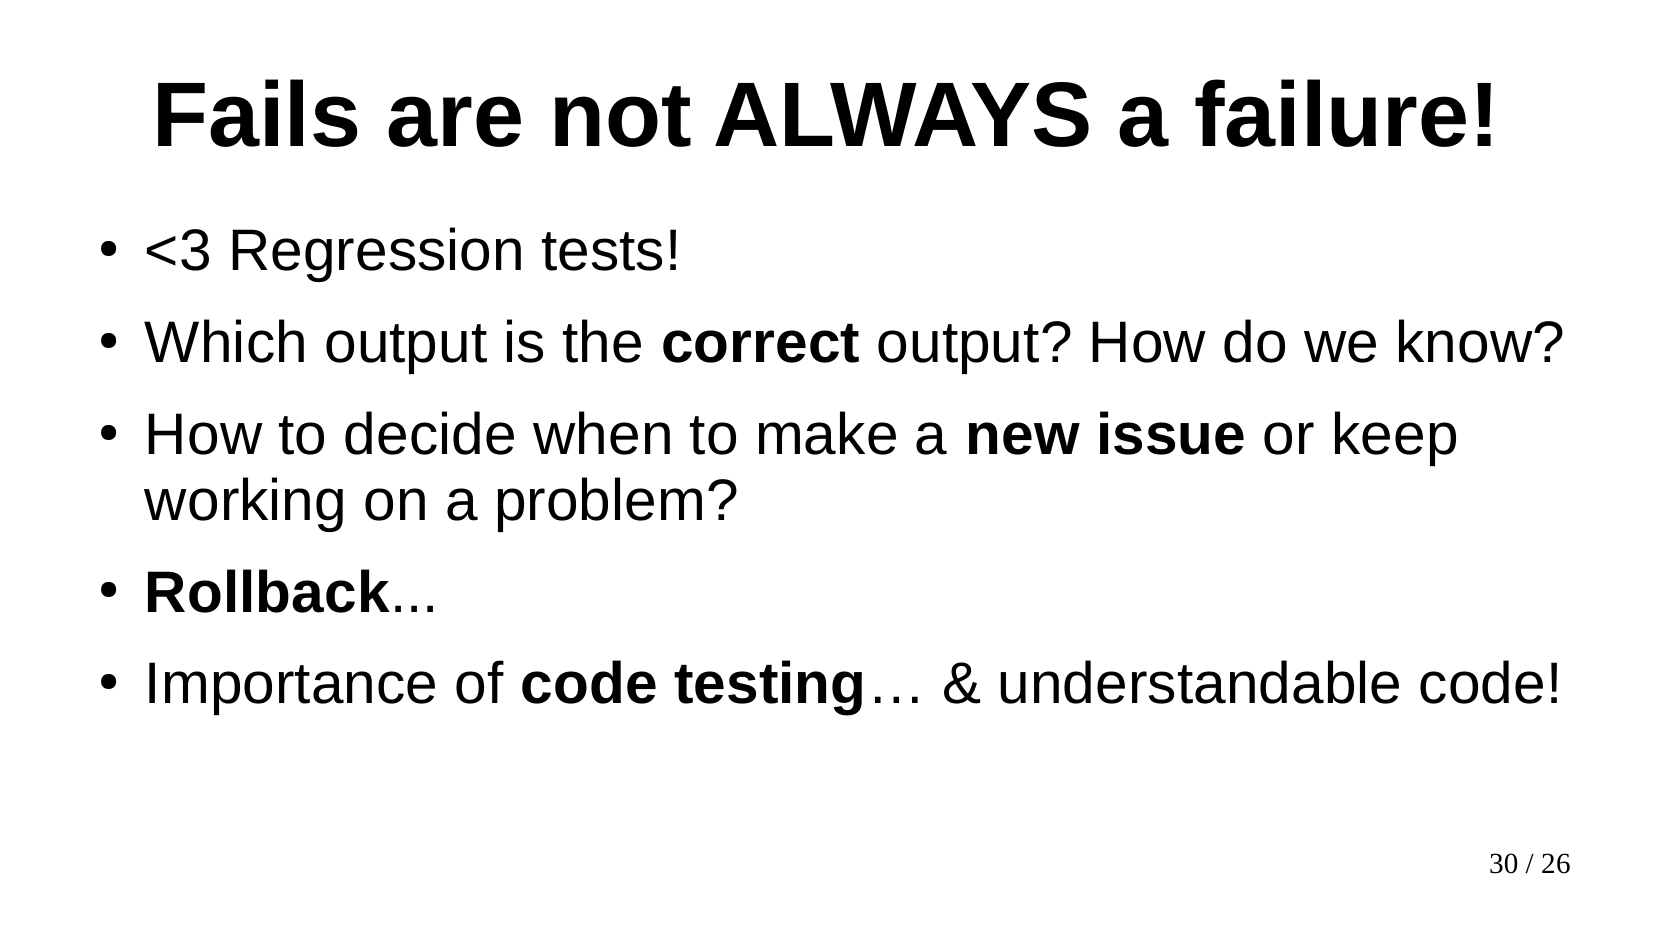

# Fails are not ALWAYS a failure!
<3 Regression tests!
Which output is the correct output? How do we know?
How to decide when to make a new issue or keep working on a problem?
Rollback...
Importance of code testing… & understandable code!
30